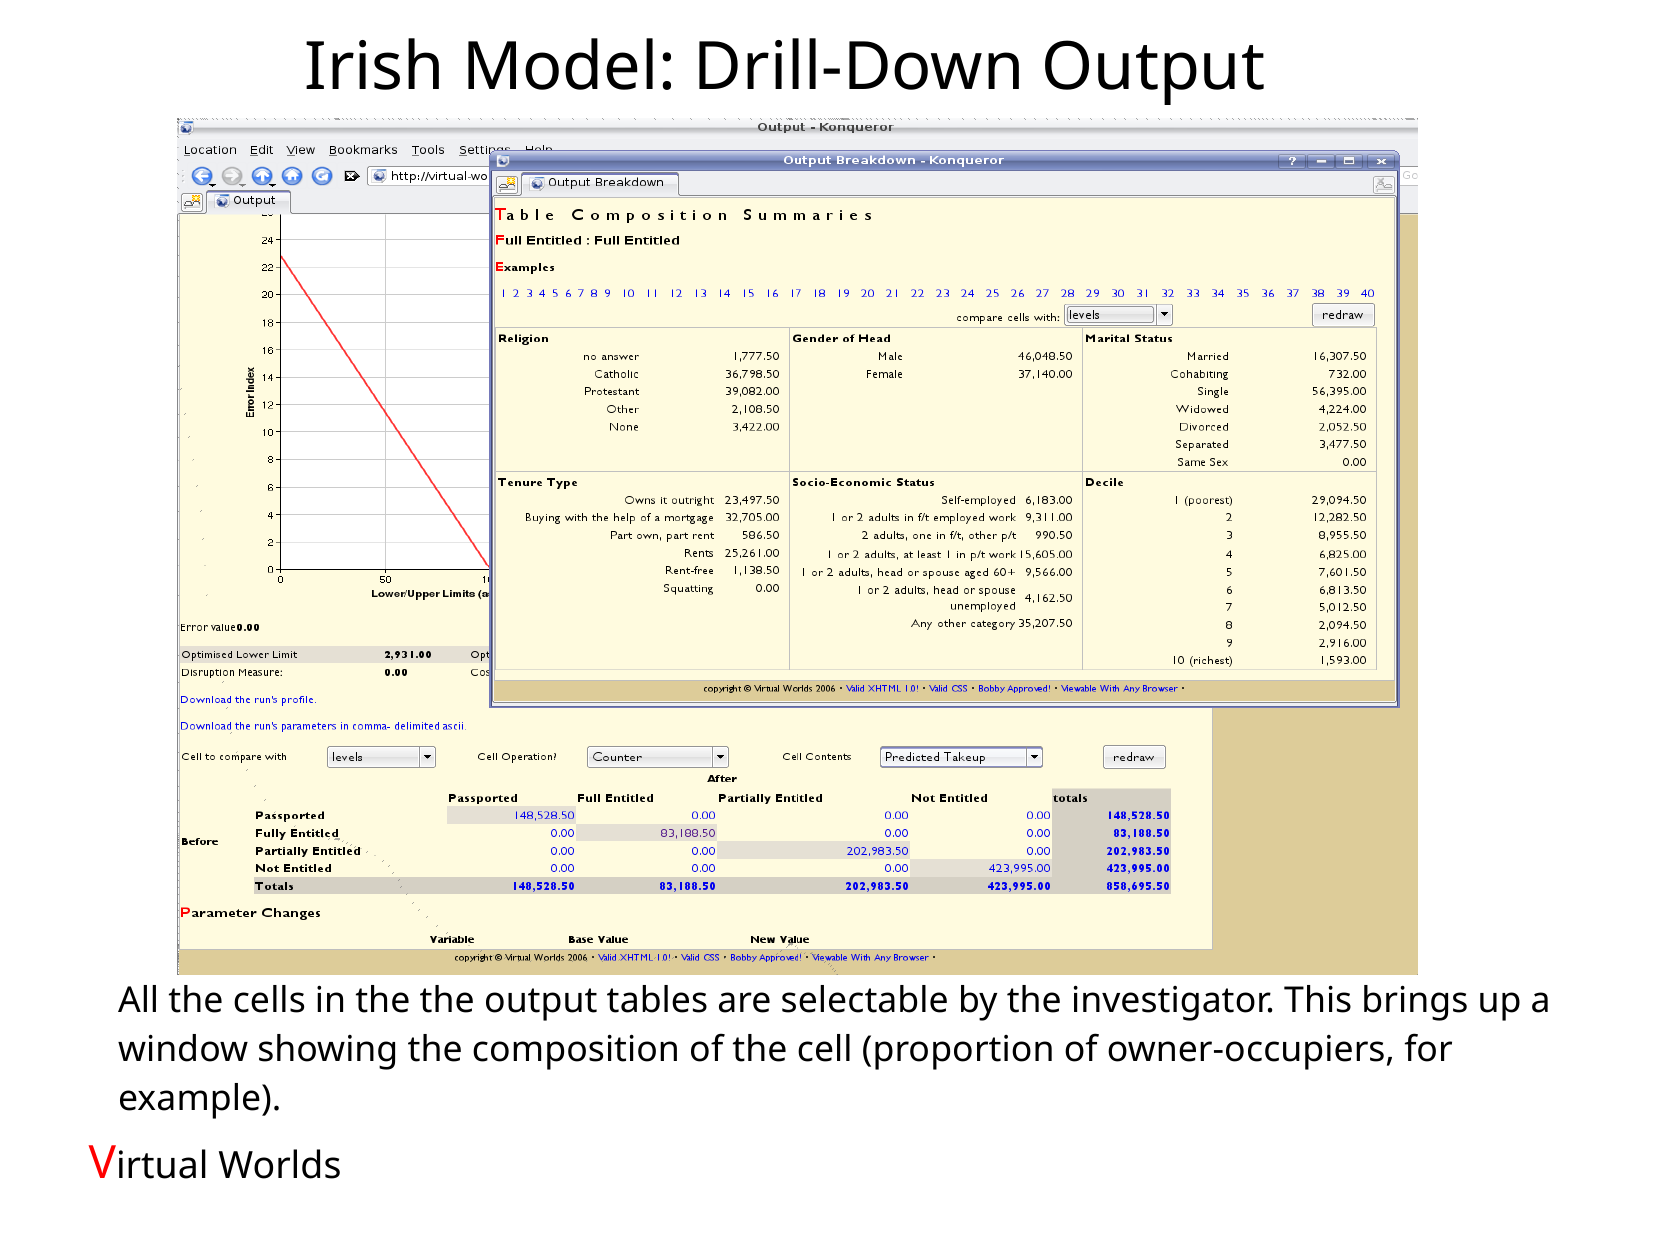

# Irish Model: Drill-Down Output
All the cells in the the output tables are selectable by the investigator. This brings up a window showing the composition of the cell (proportion of owner-occupiers, for example).